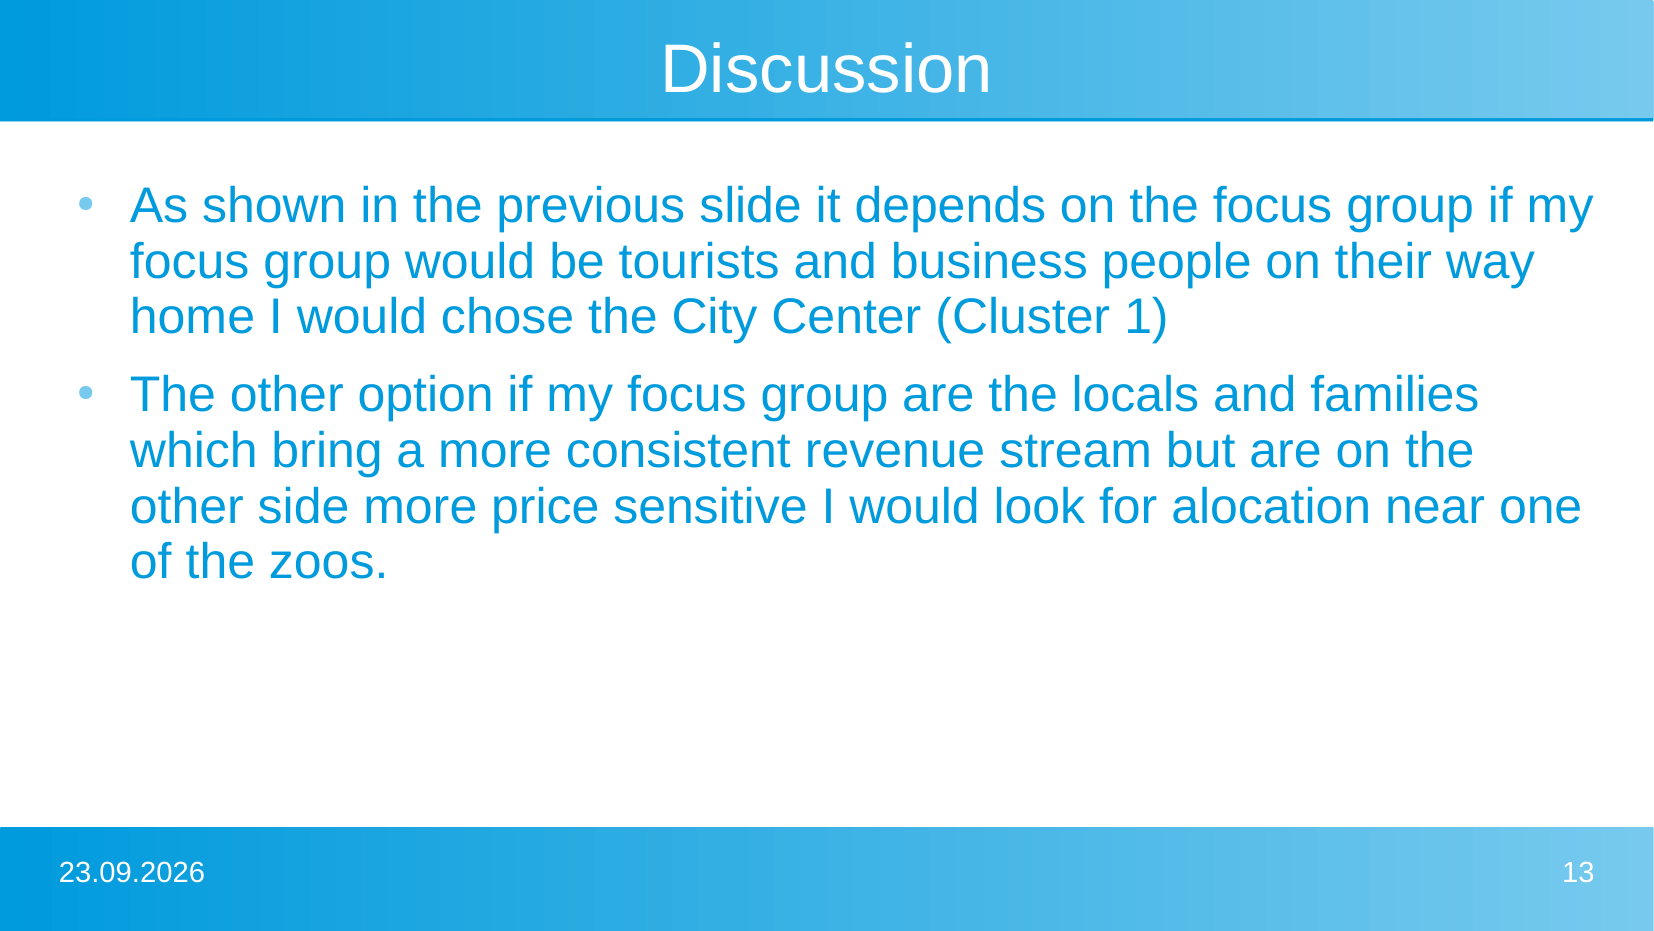

# Discussion
As shown in the previous slide it depends on the focus group if my focus group would be tourists and business people on their way home I would chose the City Center (Cluster 1)
The other option if my focus group are the locals and families which bring a more consistent revenue stream but are on the other side more price sensitive I would look for alocation near one of the zoos.
13